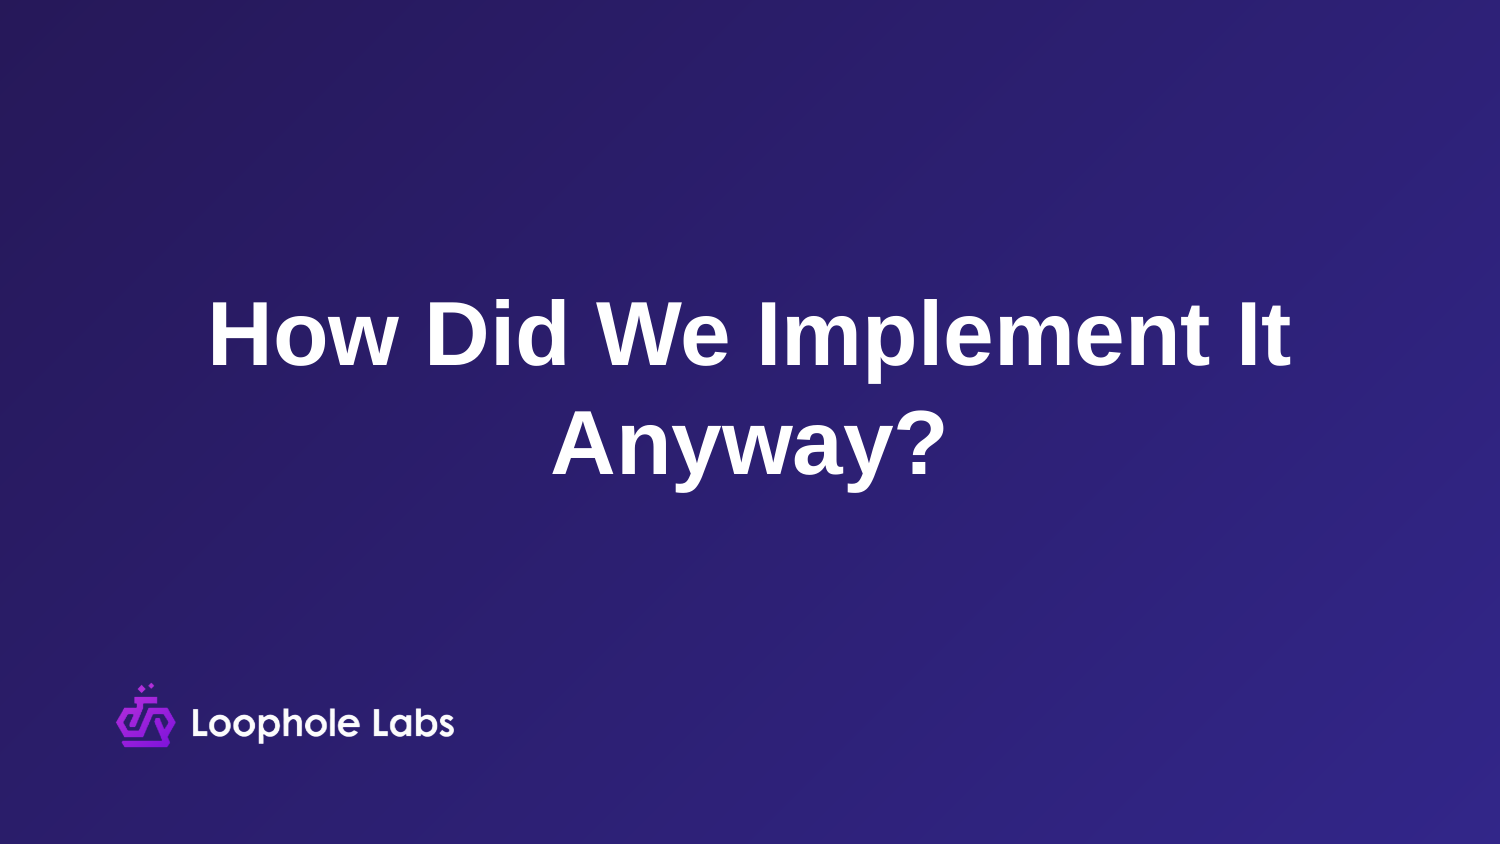

# How Did We Implement It Anyway?